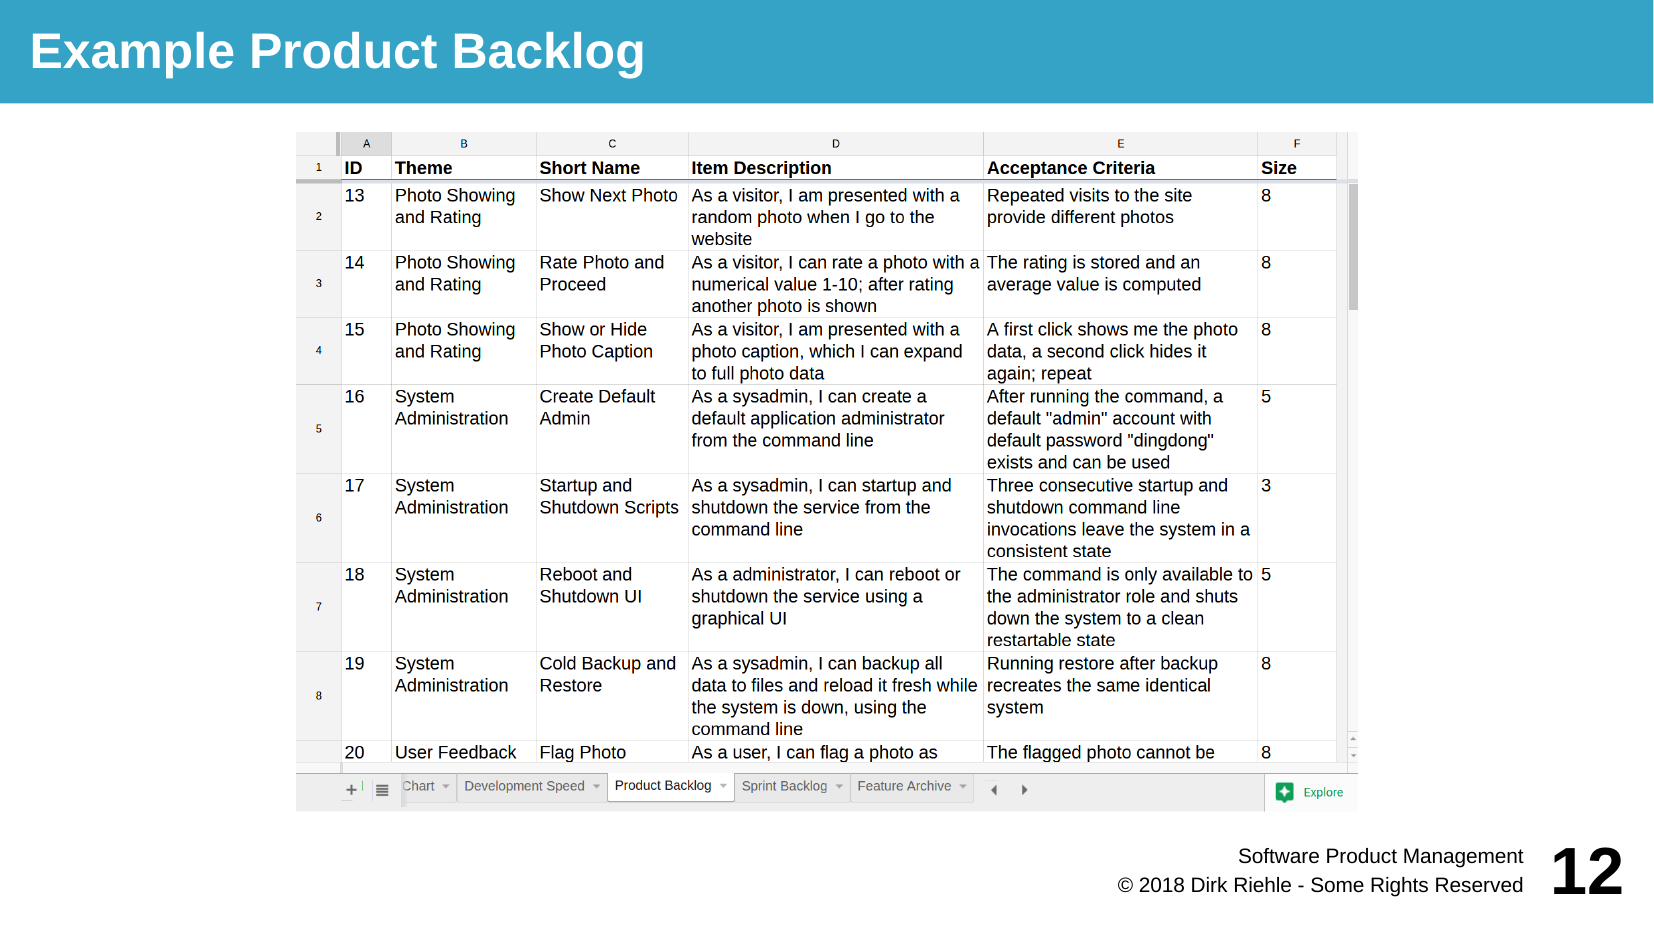

# Example Product Backlog
Software Product Management
12
© 2018 Dirk Riehle - Some Rights Reserved